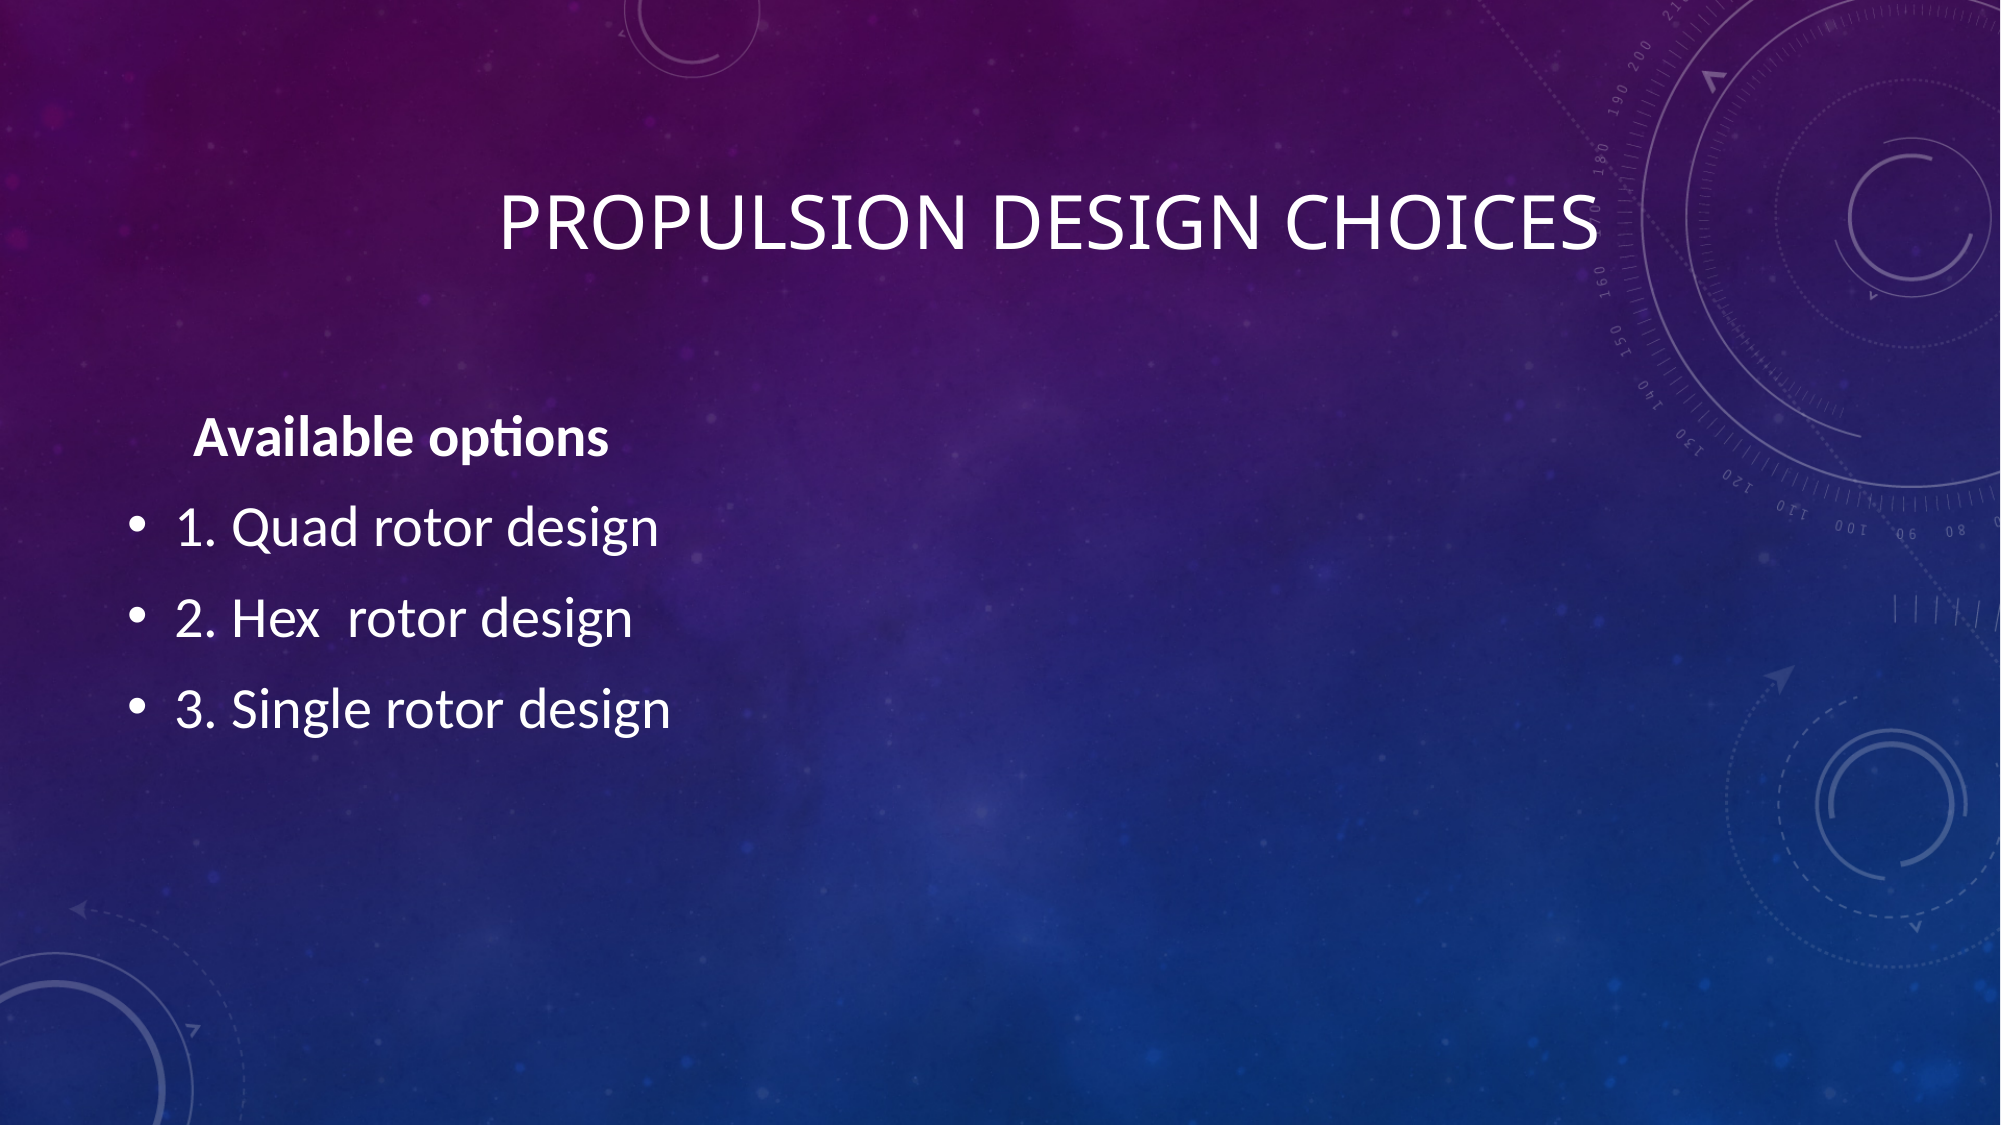

# PROPULSION DESIGN CHOICES
 Available options
1. Quad rotor design
2. Hex rotor design
3. Single rotor design